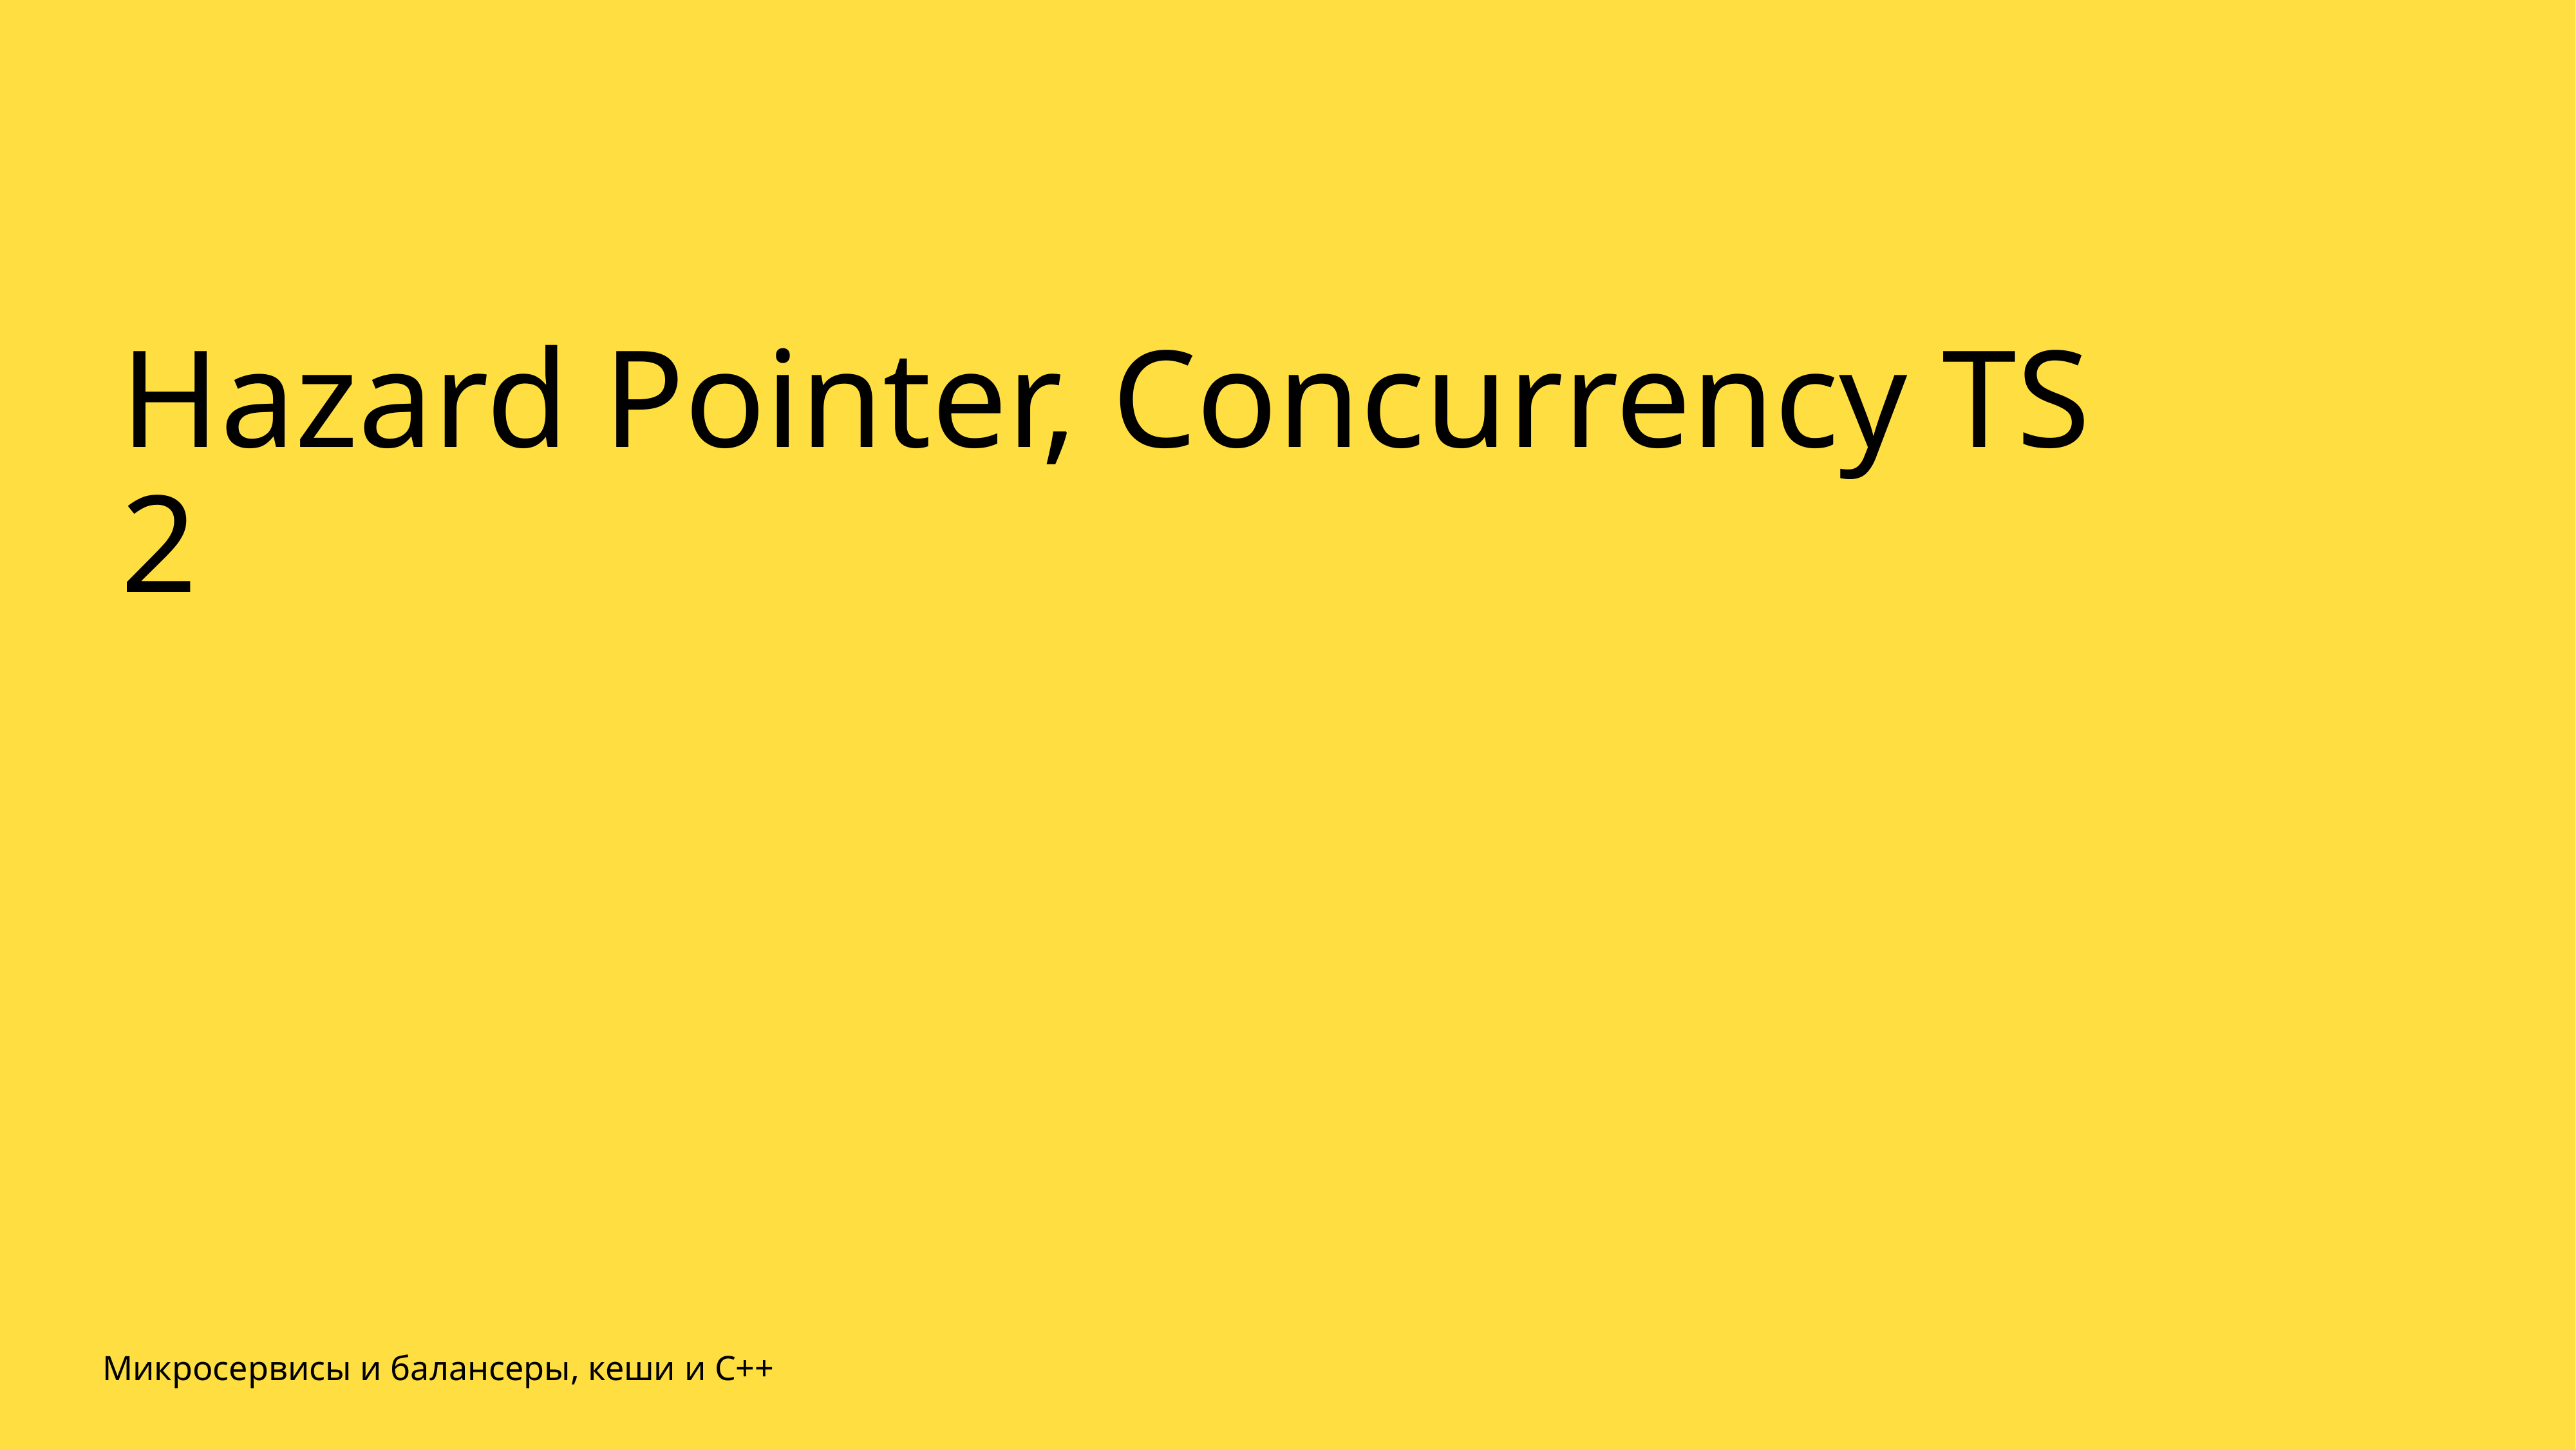

# Hazard Pointer, Concurrency TS 2
Микросервисы и балансеры, кеши и C++